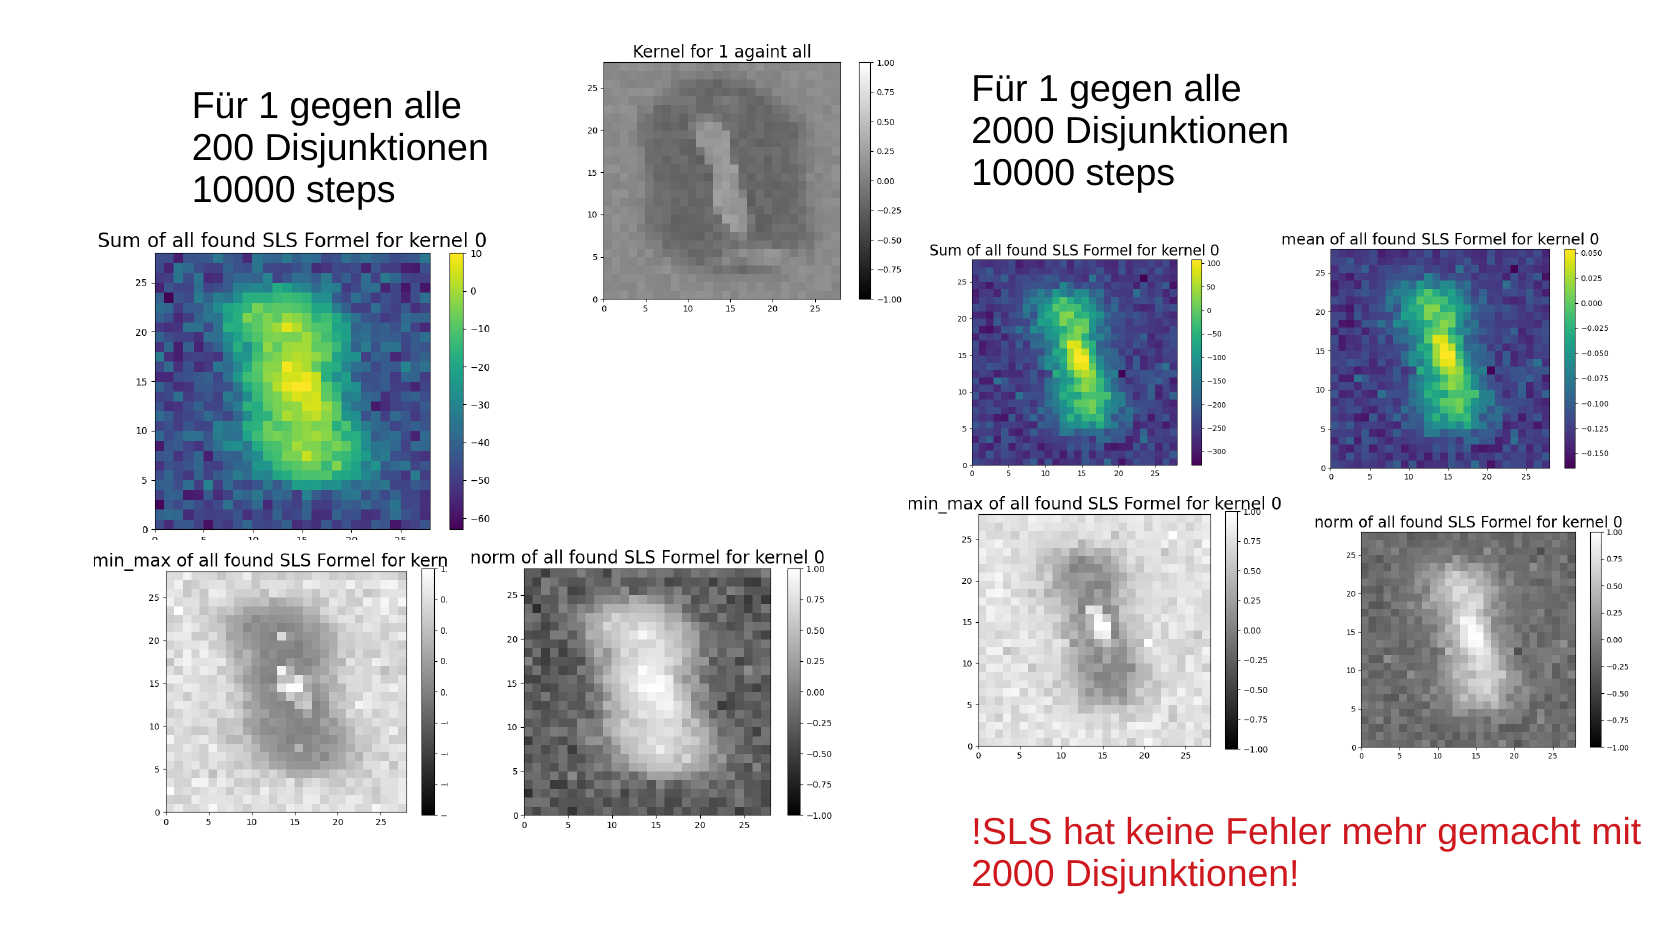

Für 1 gegen alle
2000 Disjunktionen
10000 steps
Für 1 gegen alle
200 Disjunktionen
10000 steps
!SLS hat keine Fehler mehr gemacht mit 2000 Disjunktionen!